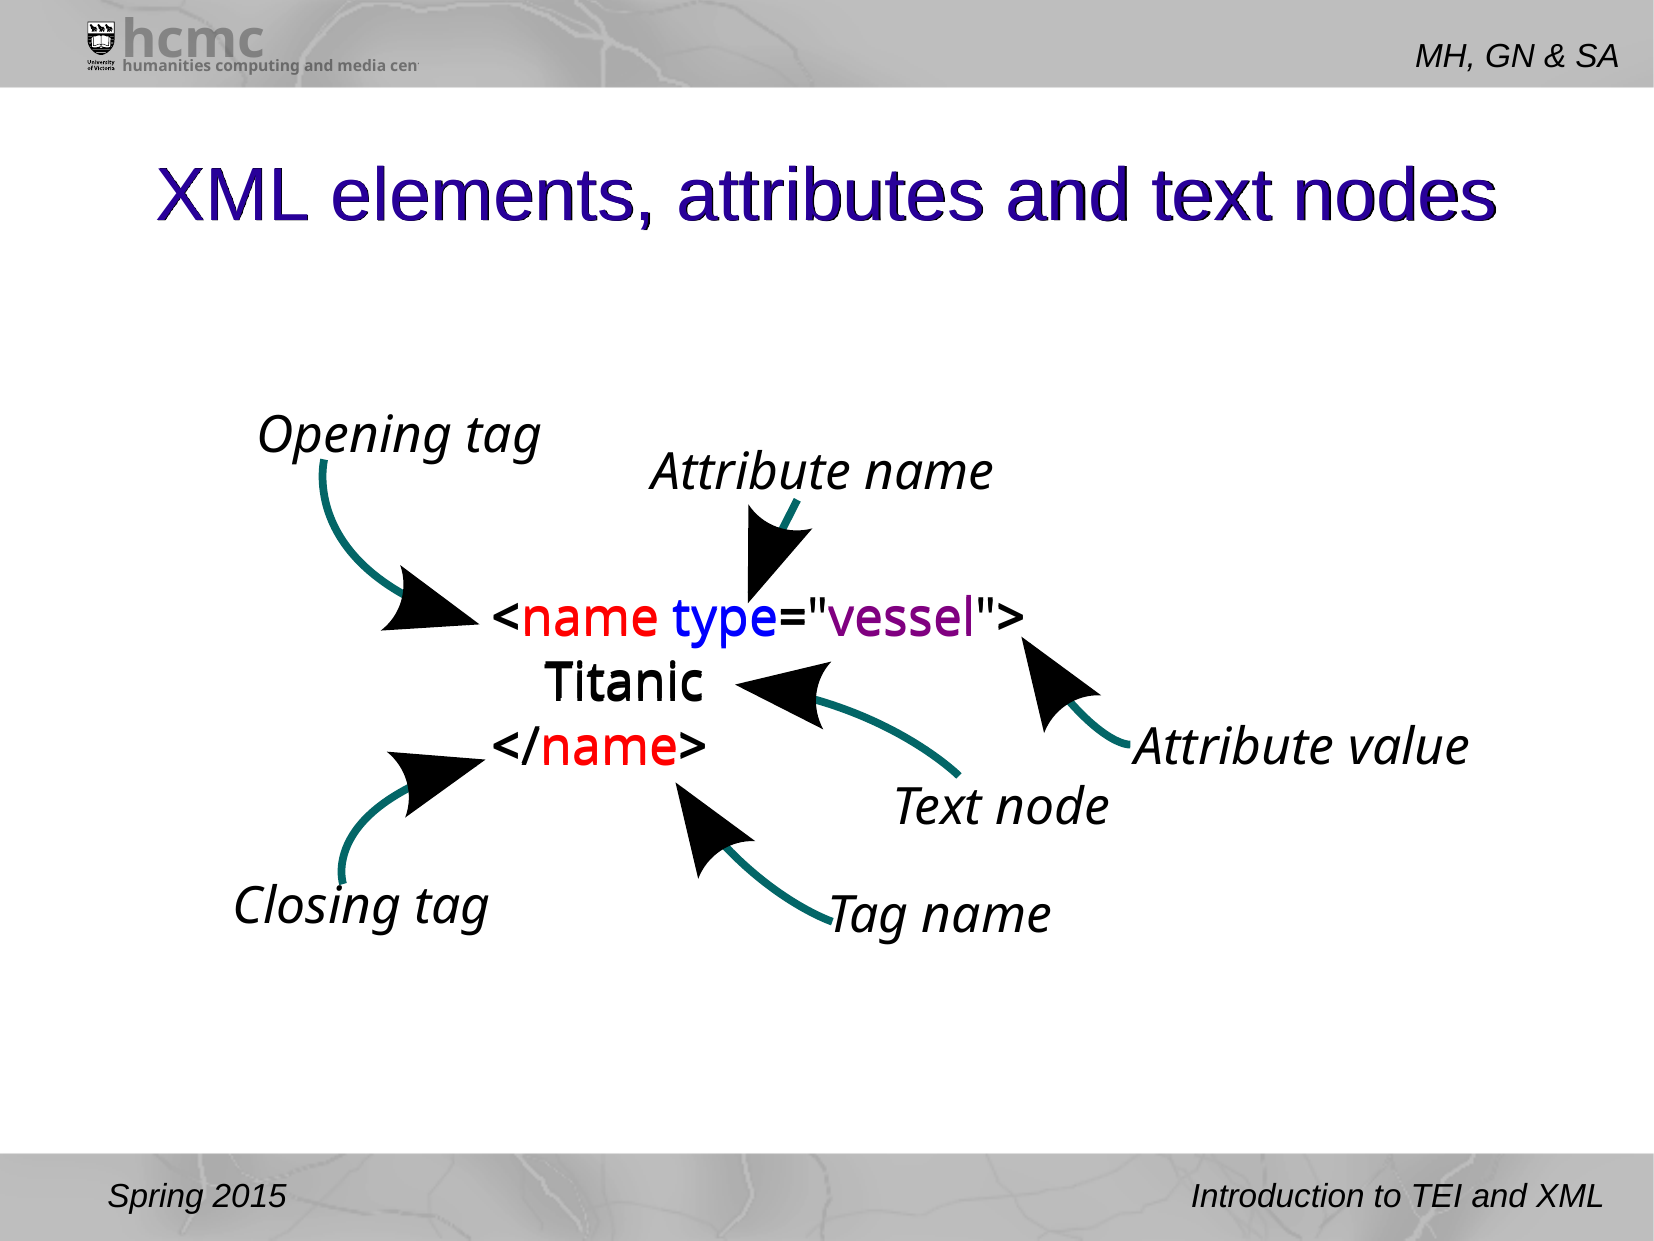

# XML elements, attributes and text nodes